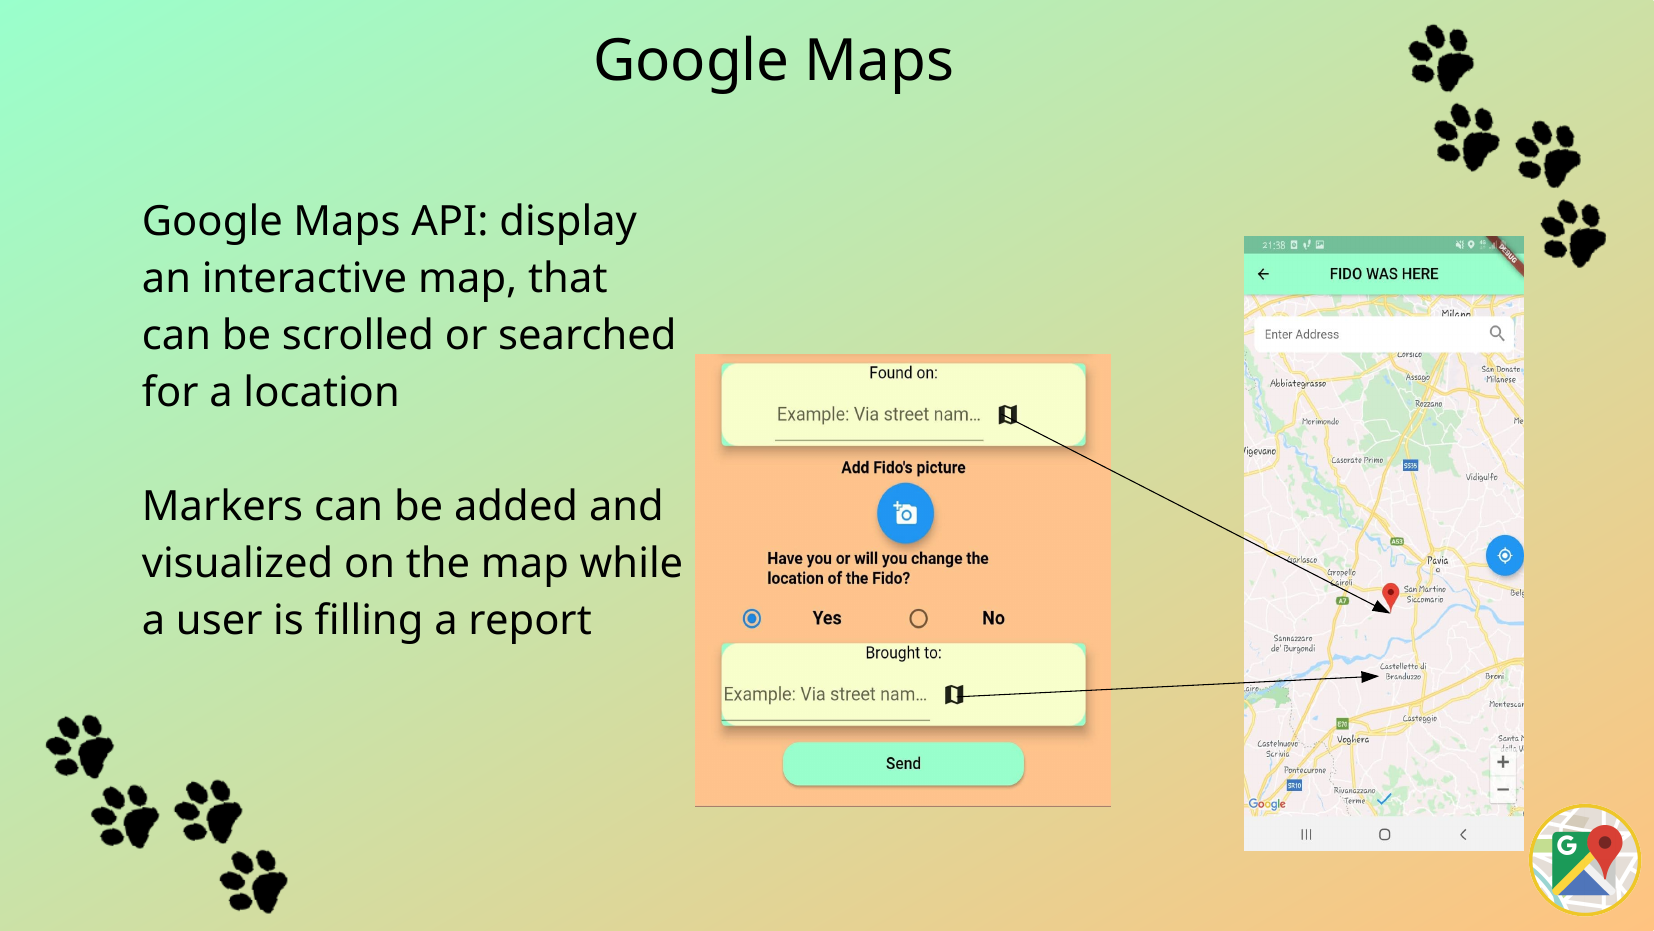

# Google Maps
Google Maps API: display an interactive map, that can be scrolled or searched for a location
Markers can be added and visualized on the map while a user is filling a report